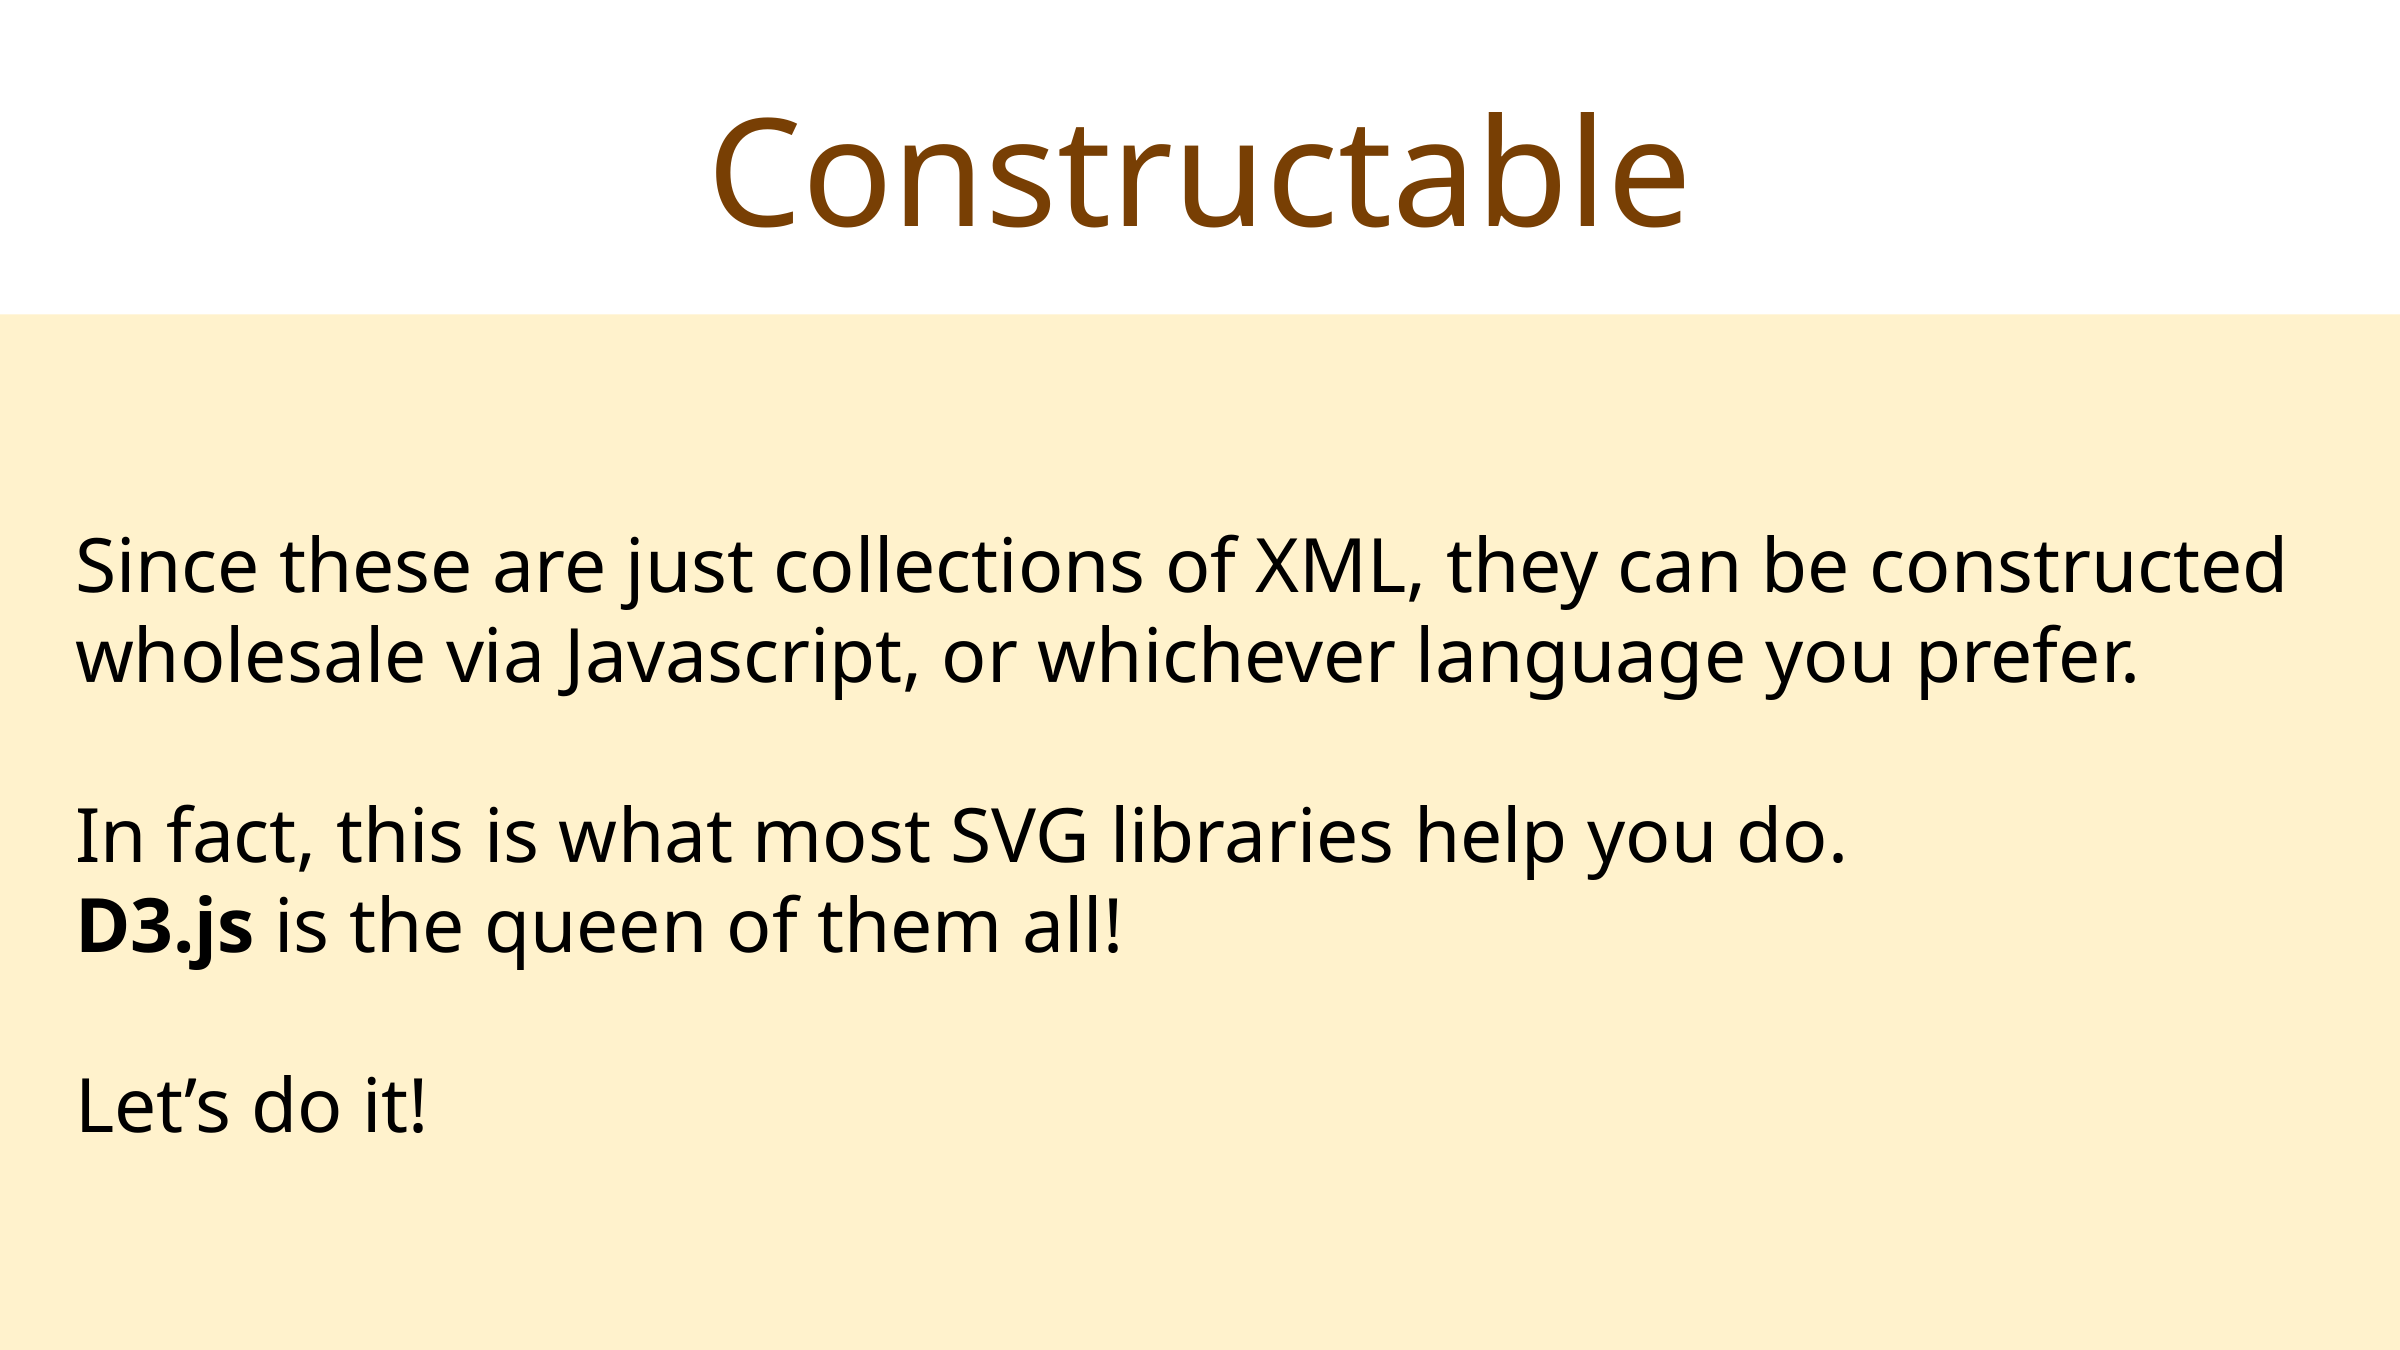

Constructable
Since these are just collections of XML, they can be constructed wholesale via Javascript, or whichever language you prefer.
In fact, this is what most SVG libraries help you do.
D3.js is the queen of them all!
Let’s do it!